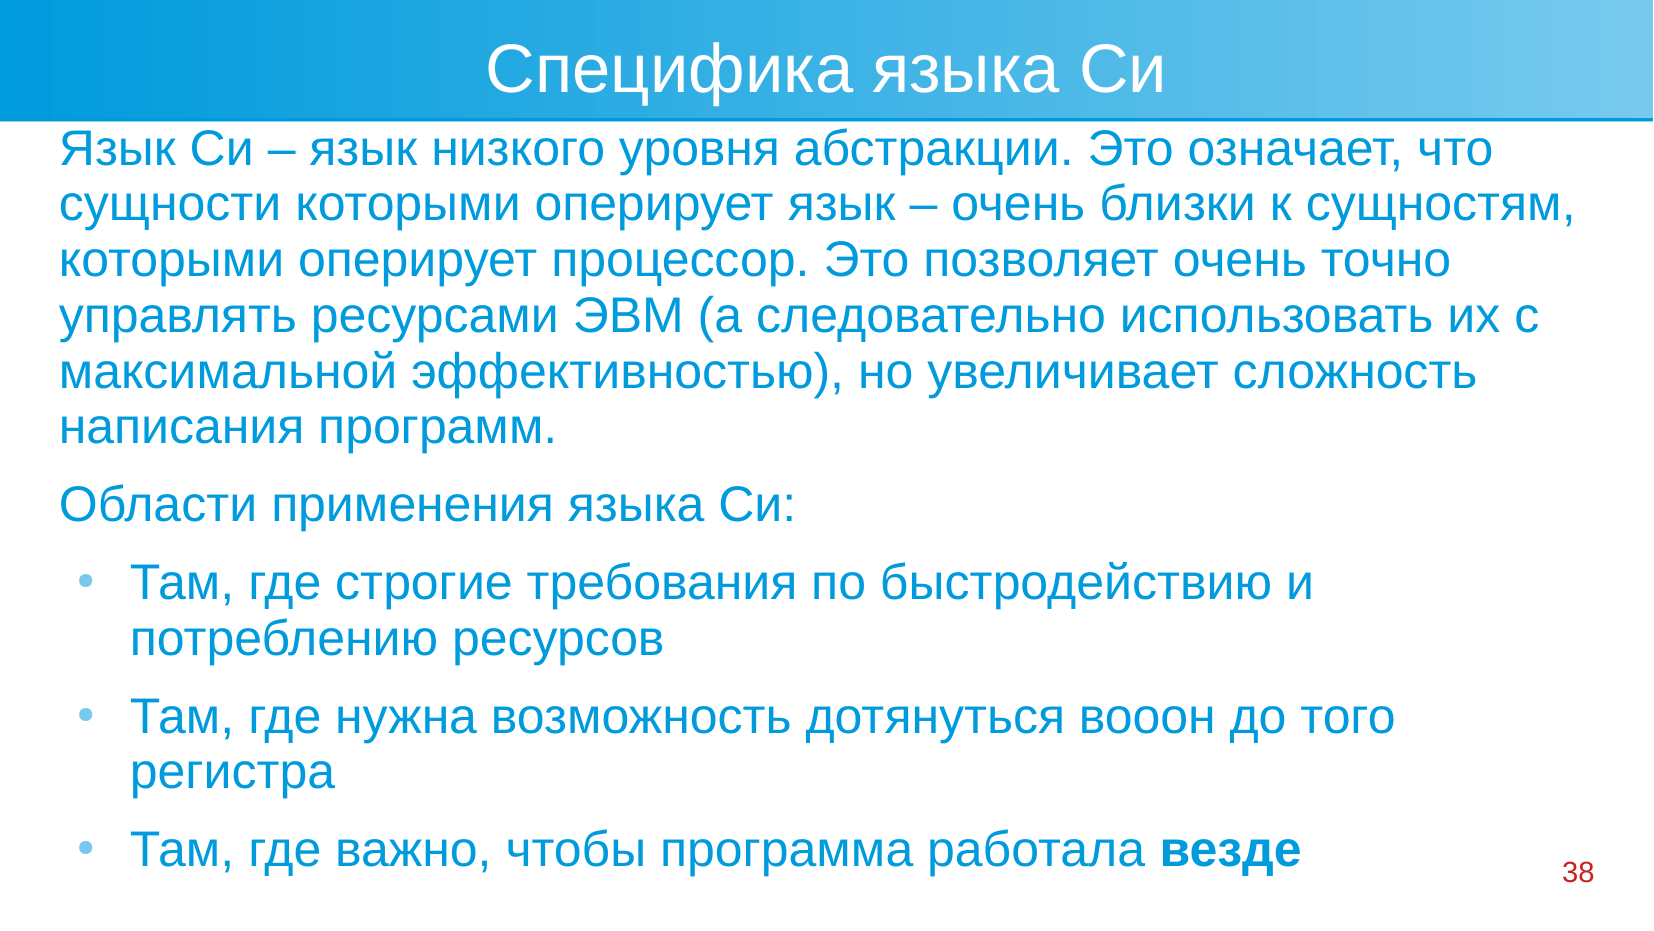

# Специфика языка Си
Язык Си – язык низкого уровня абстракции. Это означает, что сущности которыми оперирует язык – очень близки к сущностям, которыми оперирует процессор. Это позволяет очень точно управлять ресурсами ЭВМ (а следовательно использовать их с максимальной эффективностью), но увеличивает сложность написания программ.
Области применения языка Си:
Там, где строгие требования по быстродействию и потреблению ресурсов
Там, где нужна возможность дотянуться вооон до того регистра
Там, где важно, чтобы программа работала везде
38